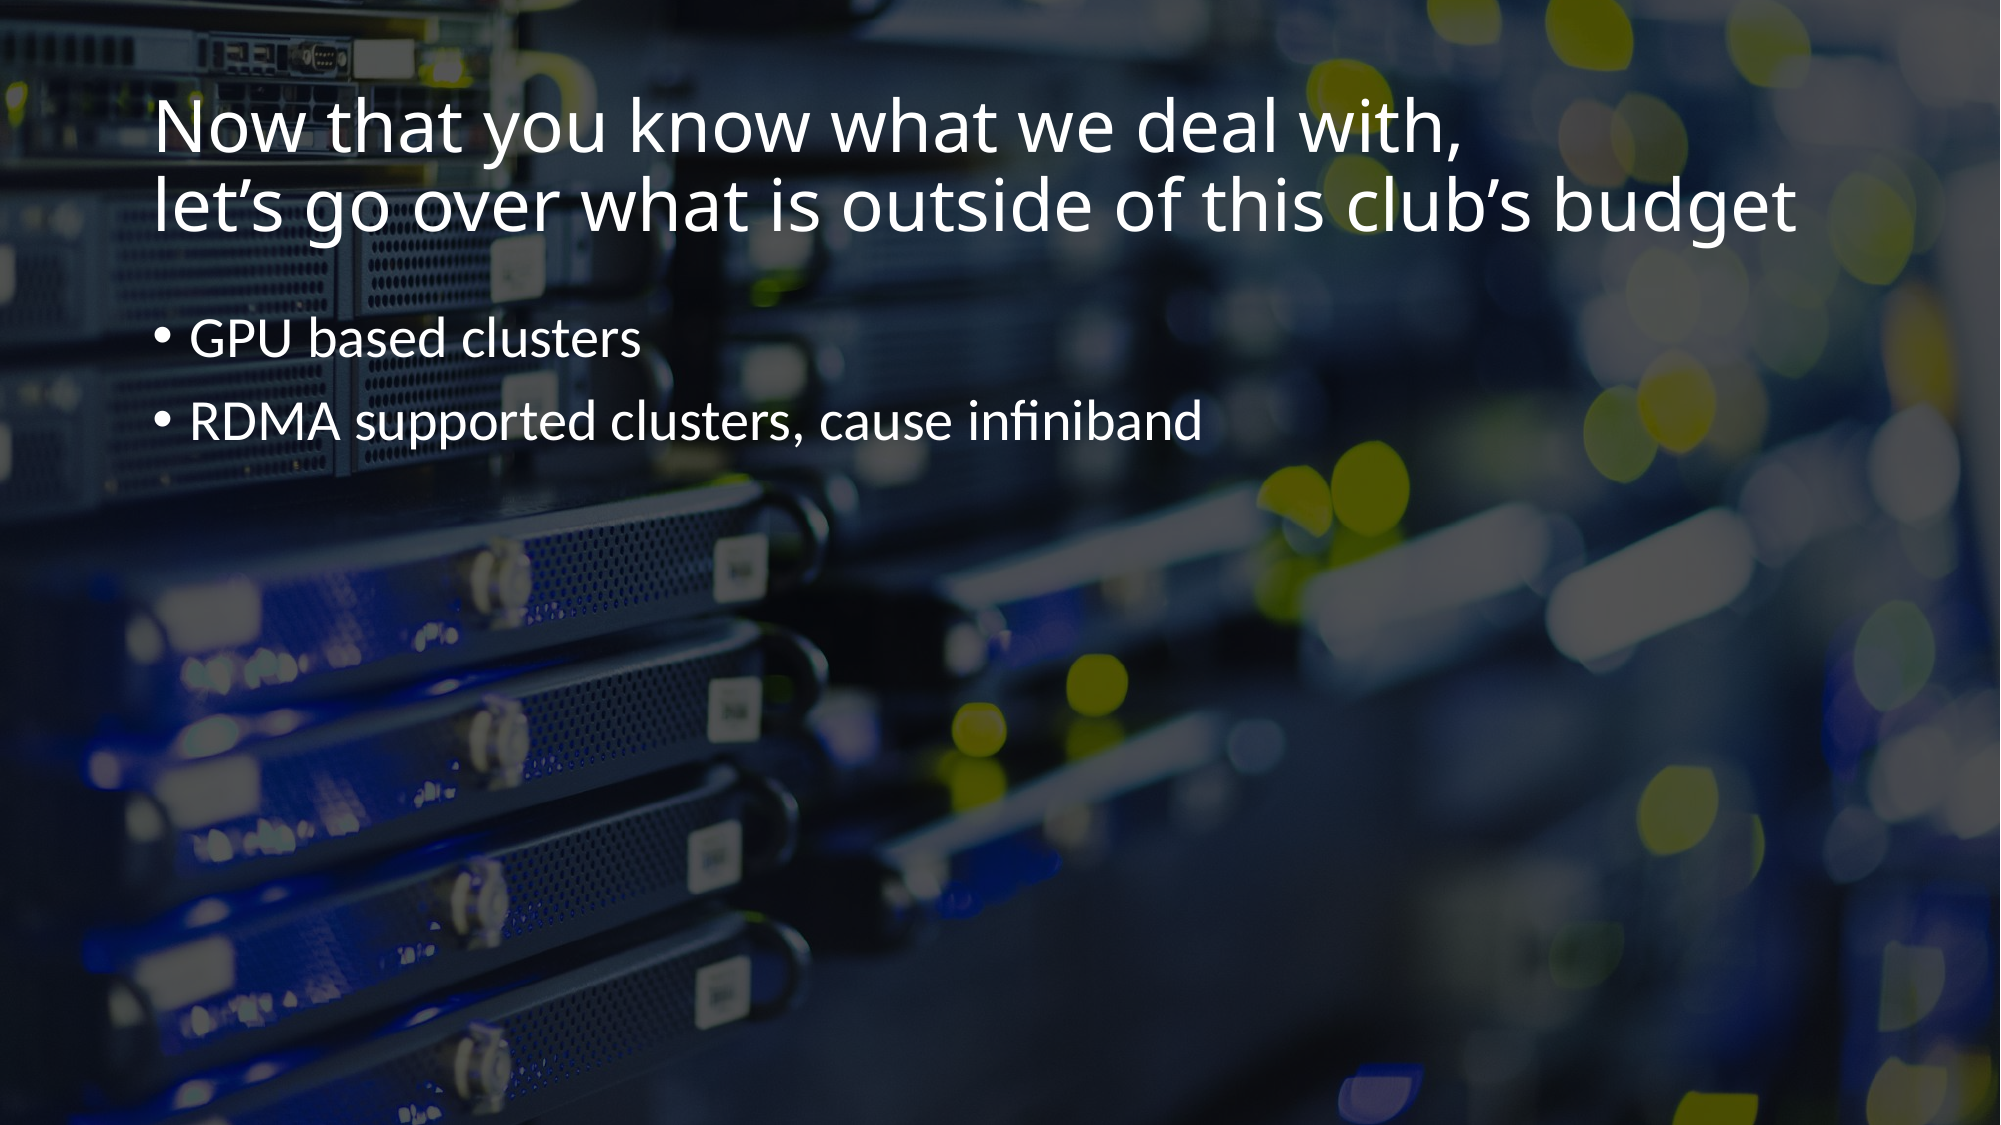

# Now that you know what we deal with, let’s go over what is outside of this club’s budget
GPU based clusters
RDMA supported clusters, cause infiniband